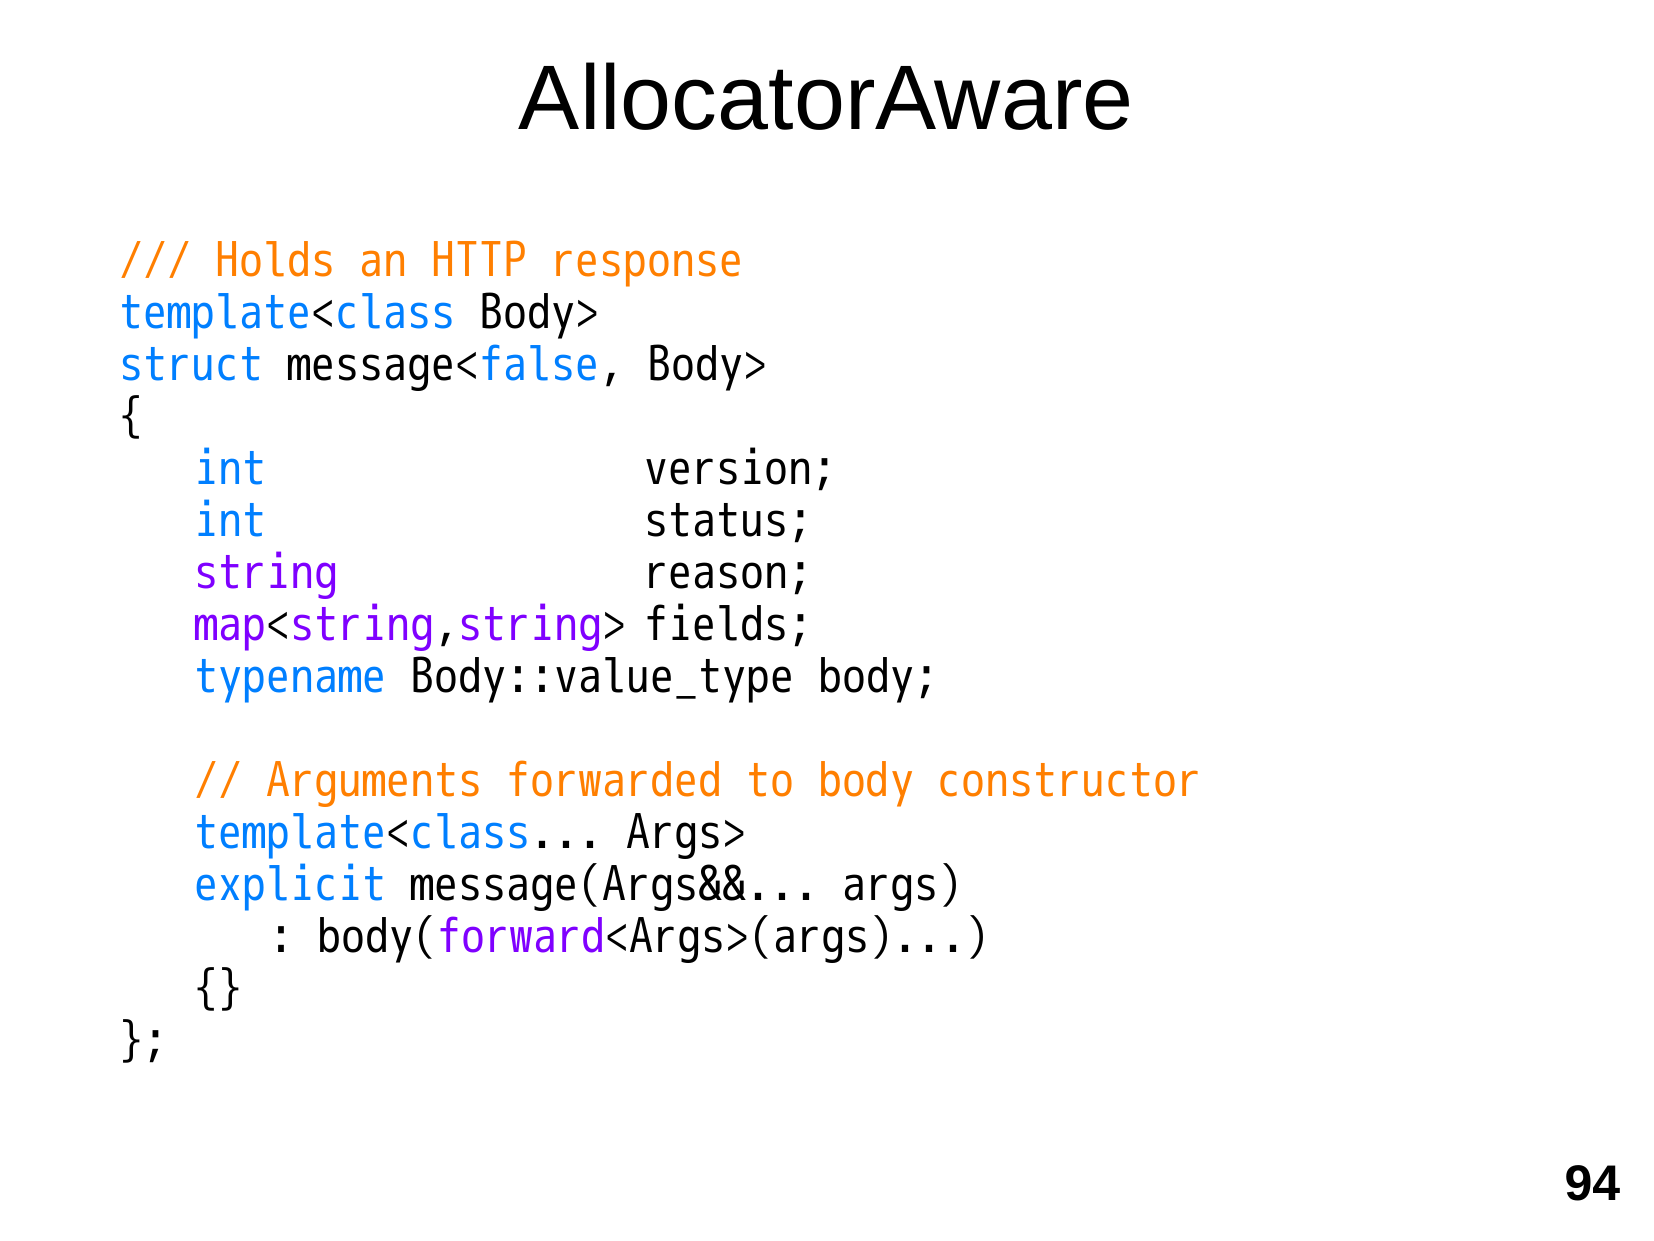

# AllocatorAware
/// Holds an HTTP response
template<class Body>
struct message<false, Body>
{
	int						version;
	int						status;
	string					reason;
	map<string,string>	fields;
	typename Body::value_type body;
	// Arguments forwarded to body constructor
	template<class... Args>
	explicit message(Args&&... args)
		: body(forward<Args>(args)...)
	{}
};
94